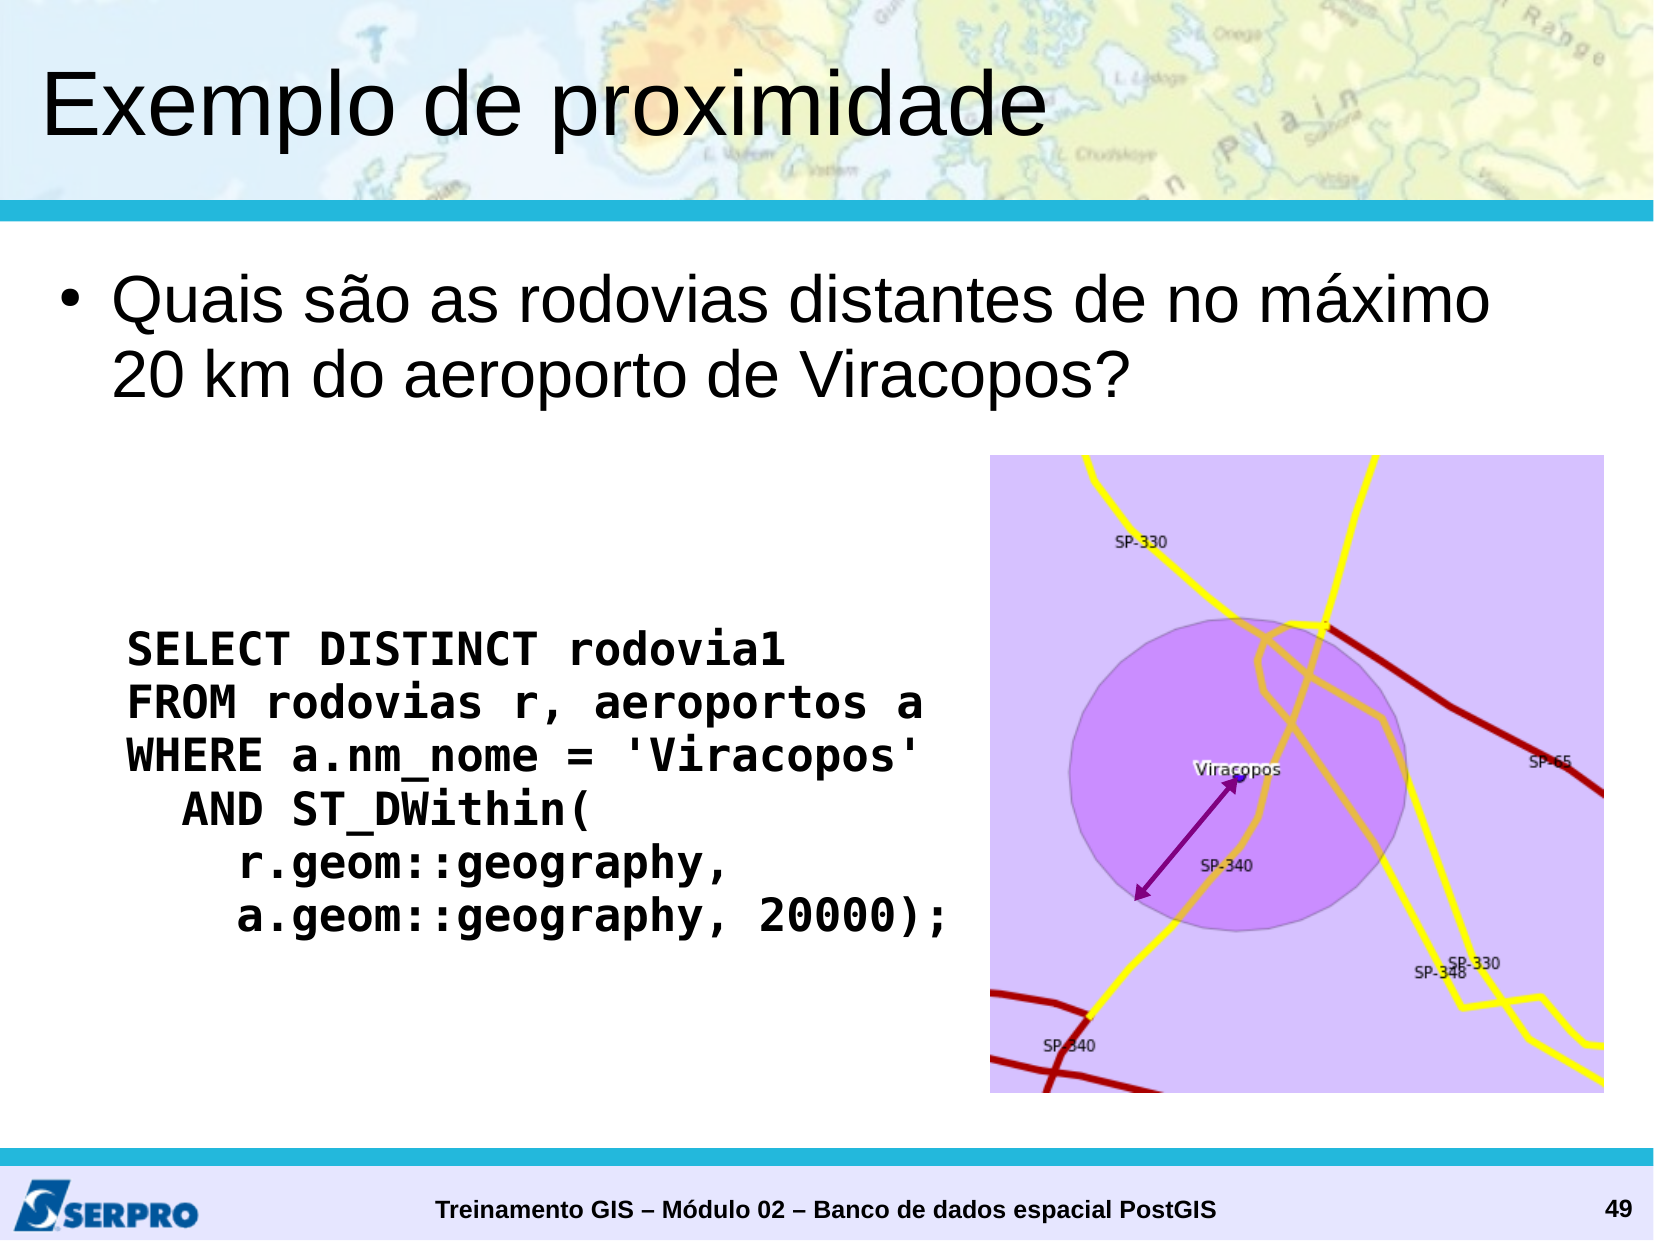

# Exemplo de proximidade
Quais são as rodovias distantes de no máximo
20 km do aeroporto de Viracopos?
SELECT DISTINCT rodovia1
FROM rodovias r, aeroportos a
WHERE a.nm_nome = 'Viracopos'
 AND ST_DWithin(
 r.geom::geography,
 a.geom::geography, 20000);
49
Treinamento GIS – Módulo 02 – Banco de dados espacial PostGIS